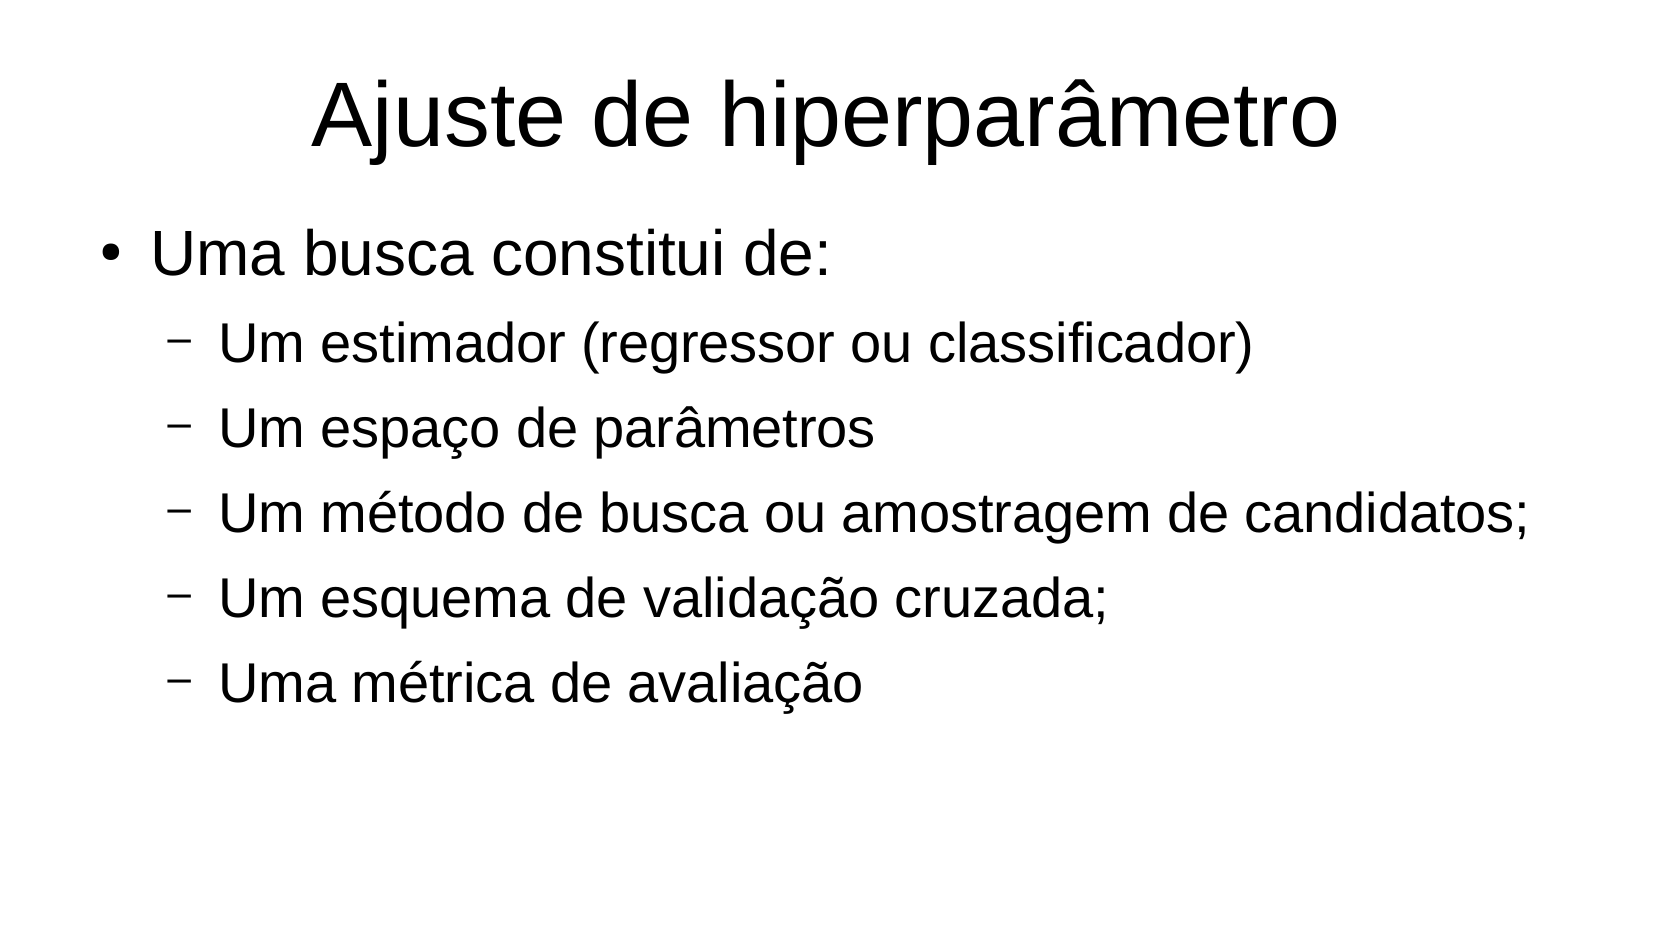

# Ajuste de hiperparâmetro
Uma busca constitui de:
Um estimador (regressor ou classificador)
Um espaço de parâmetros
Um método de busca ou amostragem de candidatos;
Um esquema de validação cruzada;
Uma métrica de avaliação